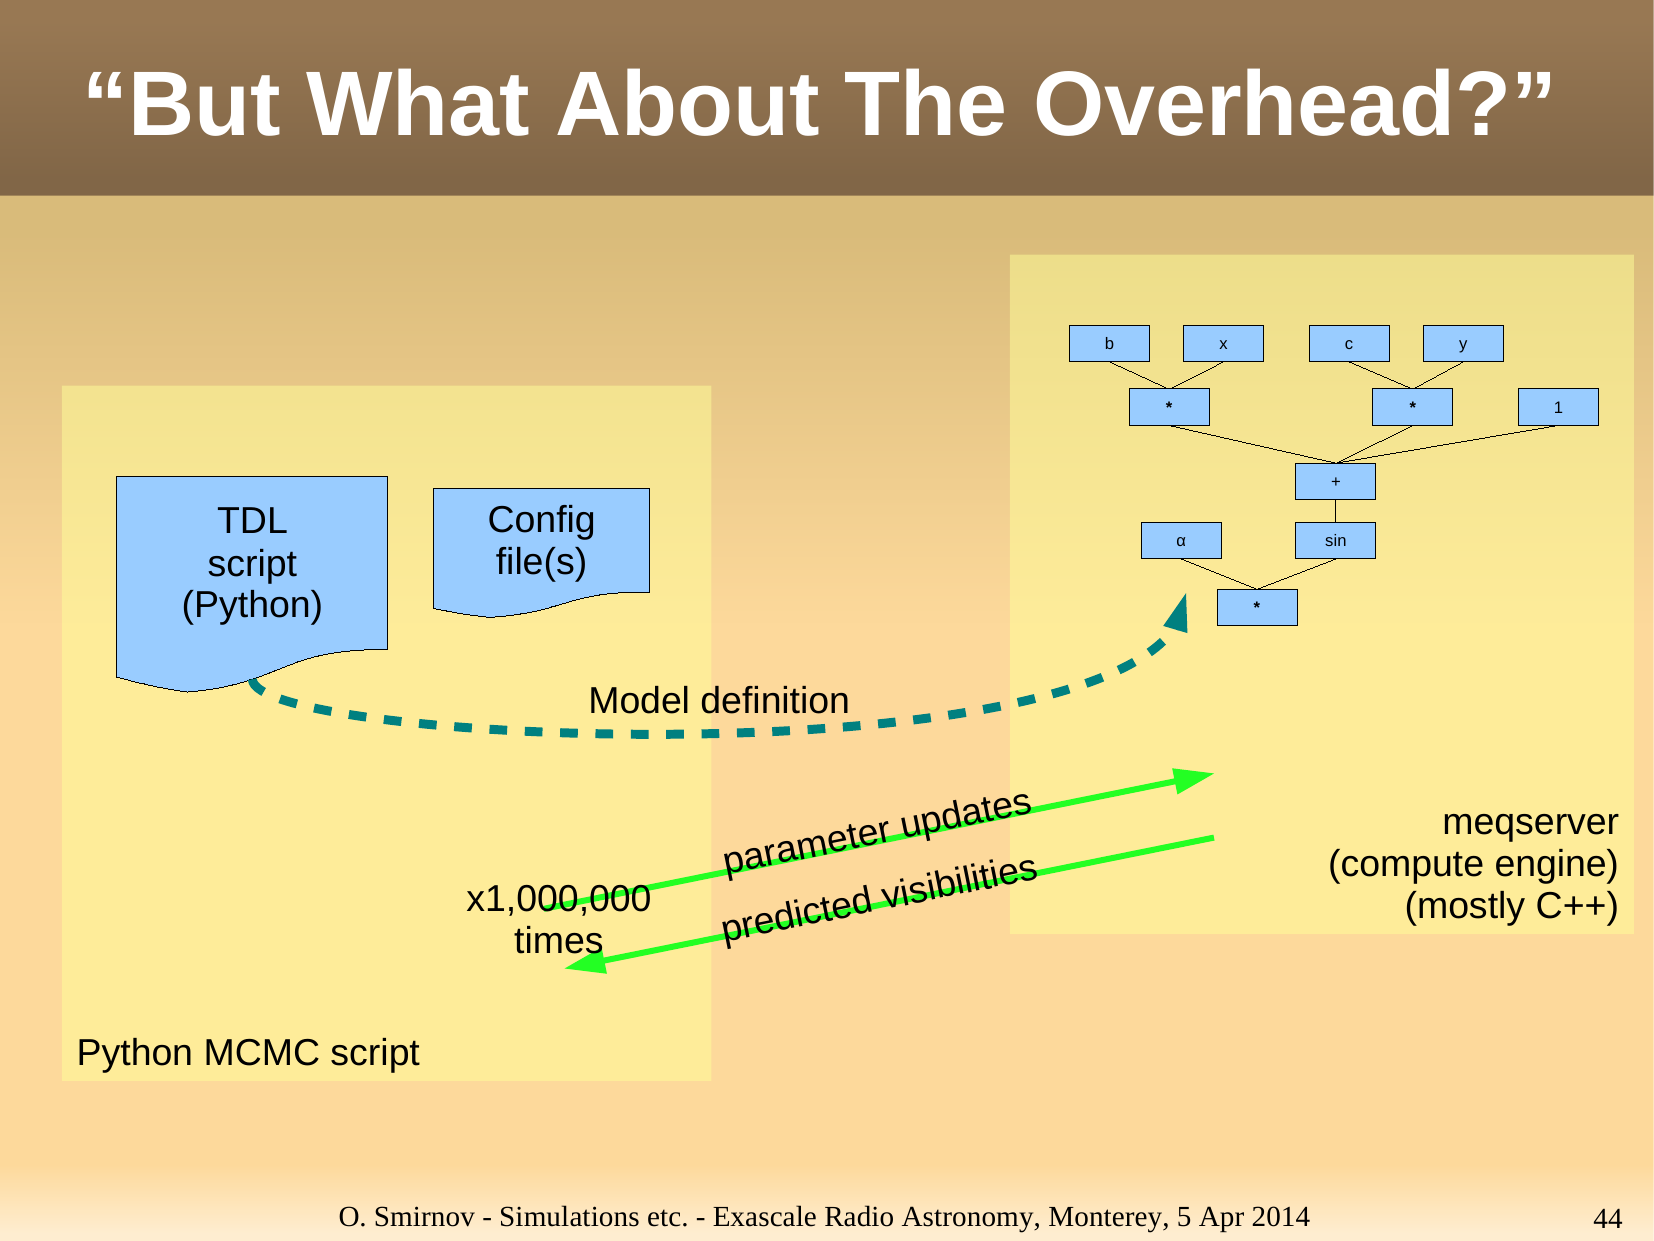

# “But What About The Overhead?”
meqserver
(compute engine)
(mostly C++)
b
x
b
b
x
x
c
y
Python MCMC script
*
*
1
+
TDL
script
(Python)
Config
file(s)
α
sin
*
parameter updates
predicted visibilities
x1,000,000 times
O. Smirnov - Simulations etc. - Exascale Radio Astronomy, Monterey, 5 Apr 2014
44